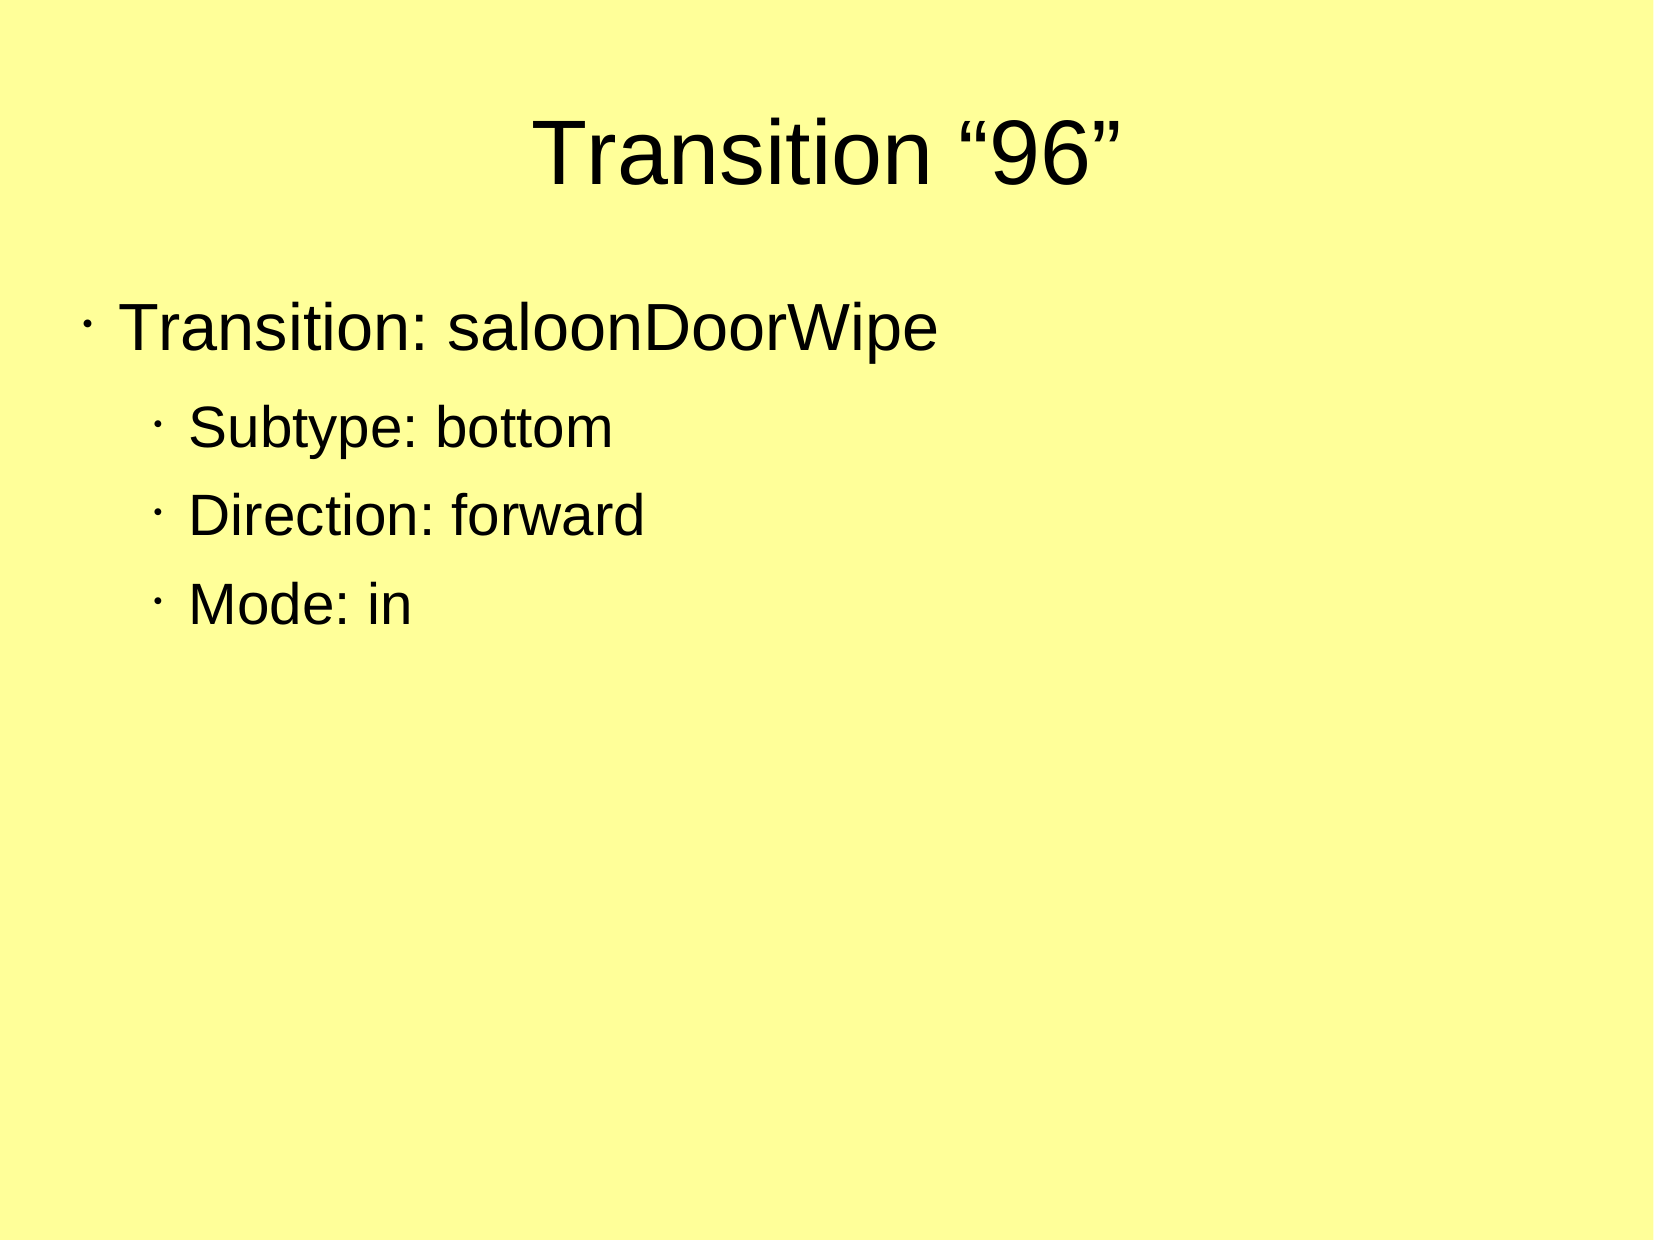

# Transition “96”
Transition: saloonDoorWipe
Subtype: bottom
Direction: forward
Mode: in